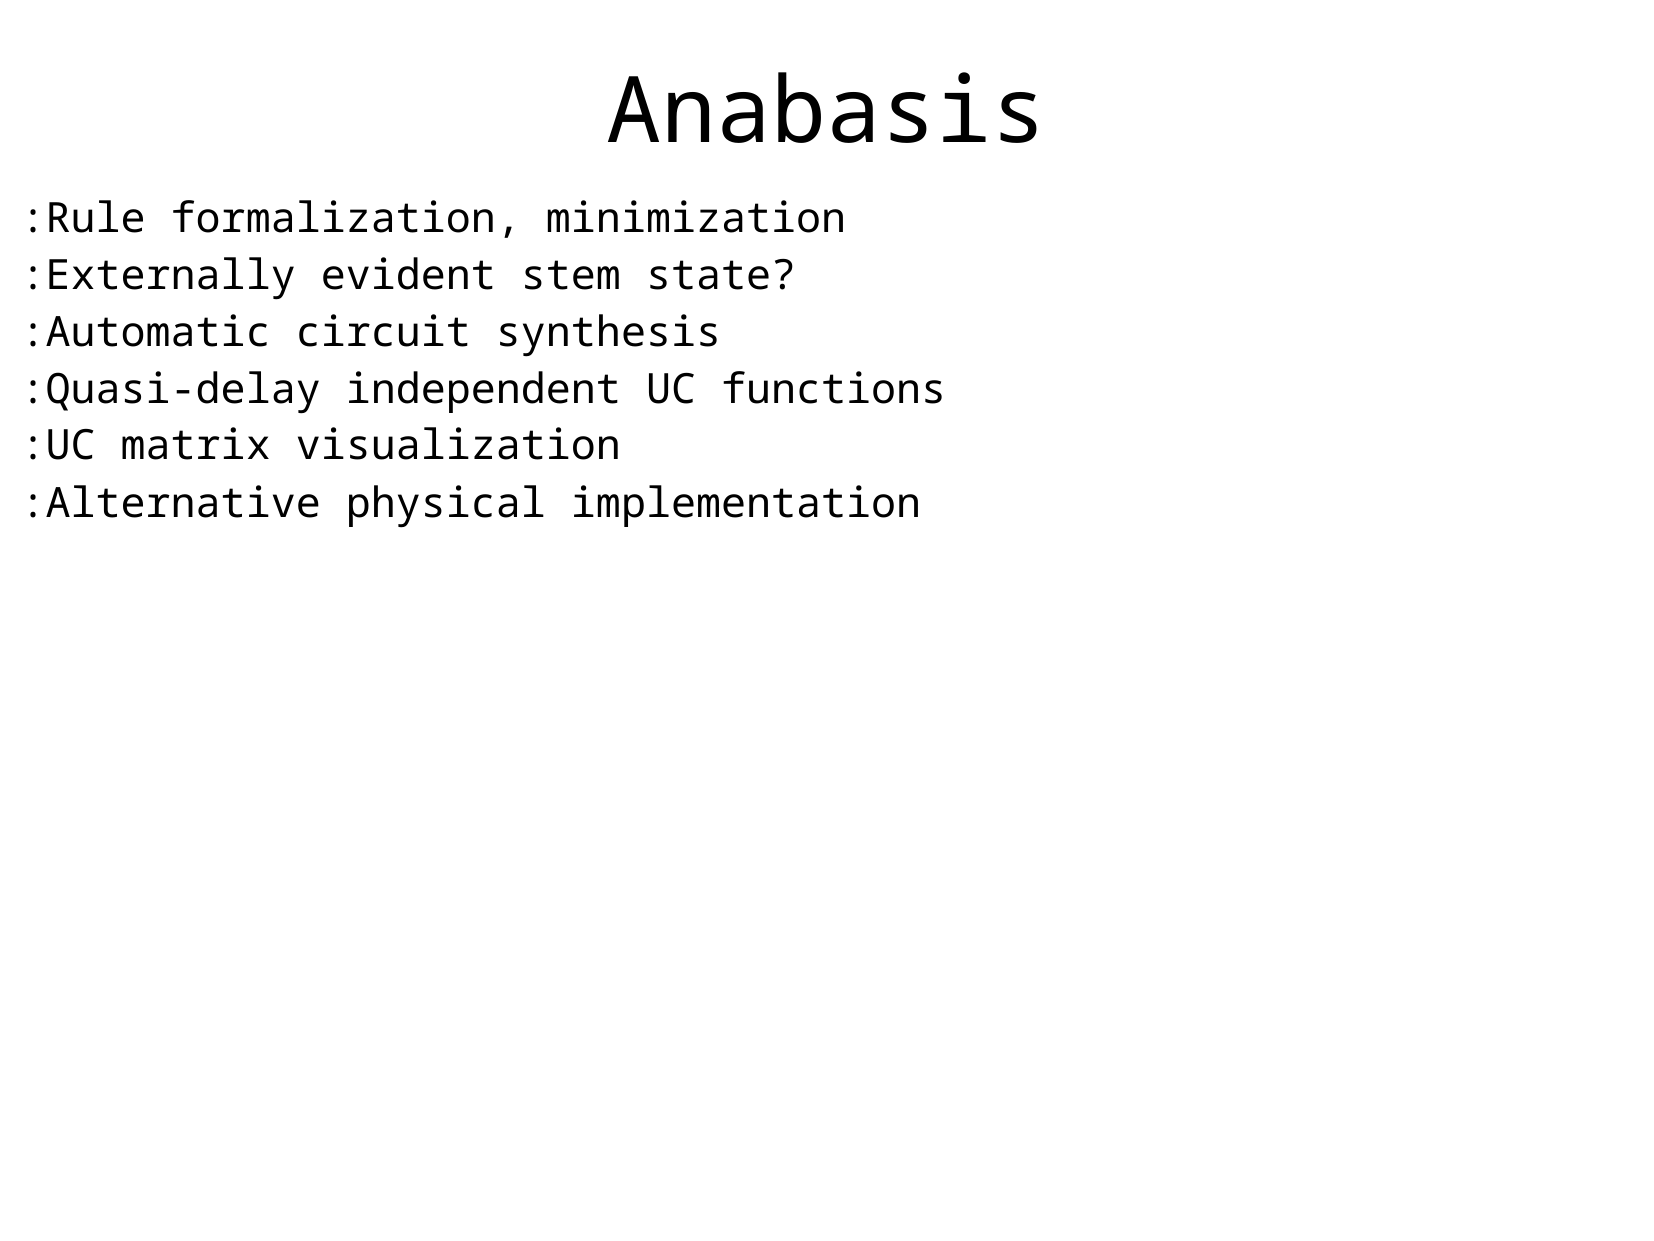

# Anabasis
:Rule formalization, minimization
:Externally evident stem state?
:Automatic circuit synthesis
:Quasi-delay independent UC functions
:UC matrix visualization
:Alternative physical implementation